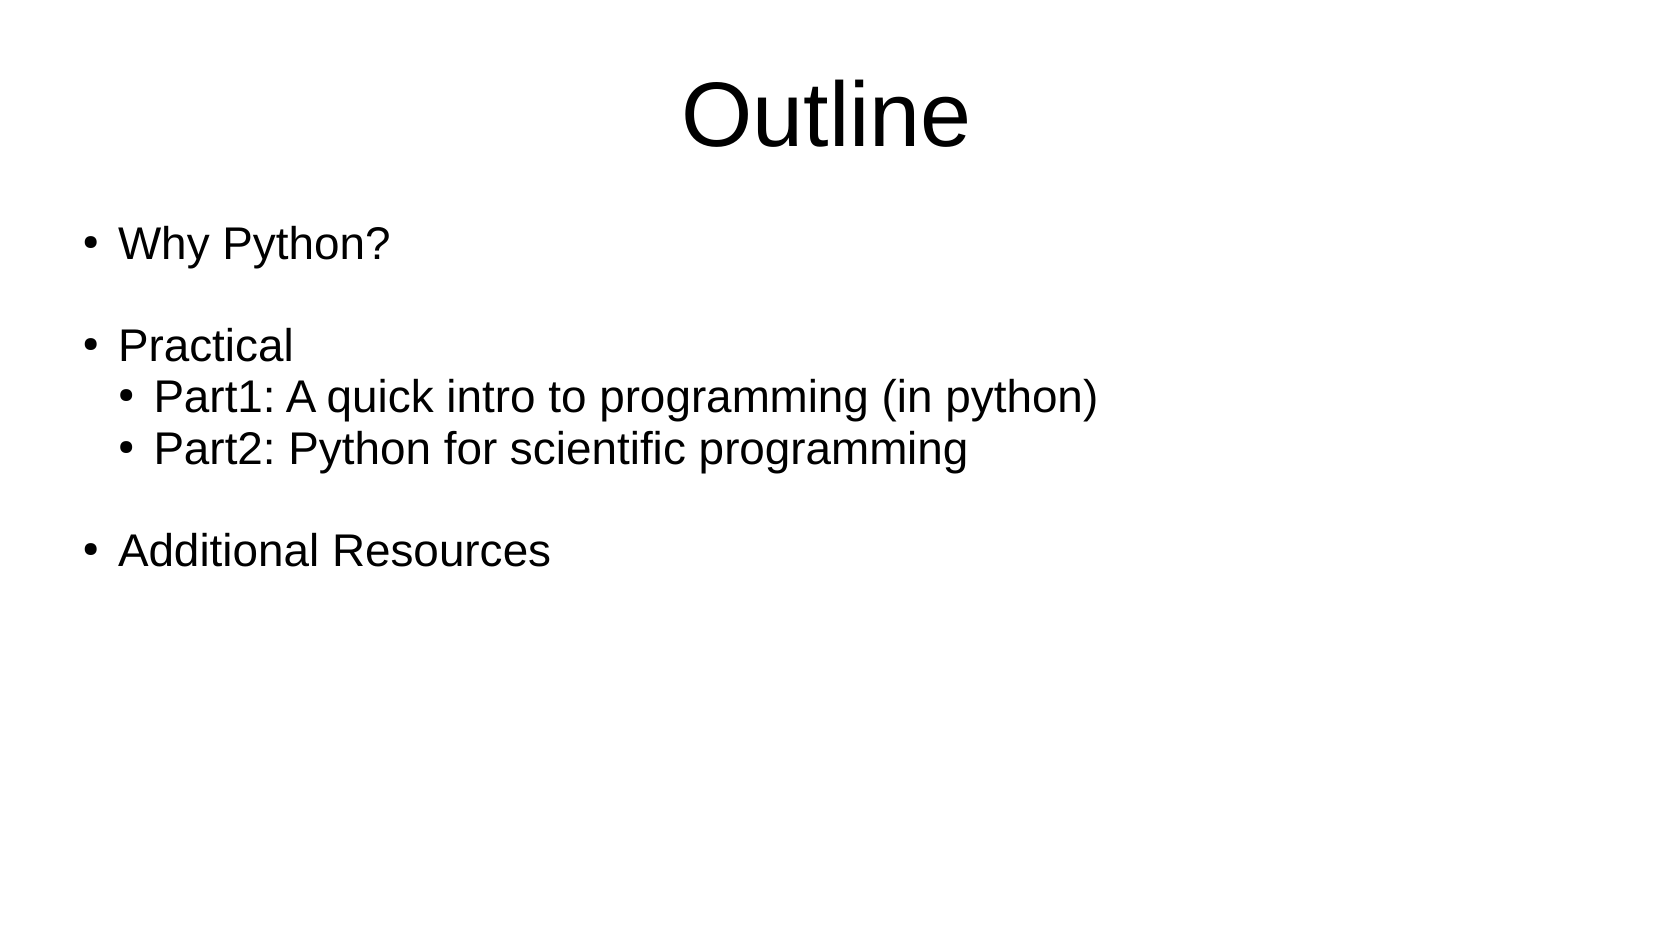

# Outline
Why Python?
Practical
Part1: A quick intro to programming (in python)
Part2: Python for scientific programming
Additional Resources